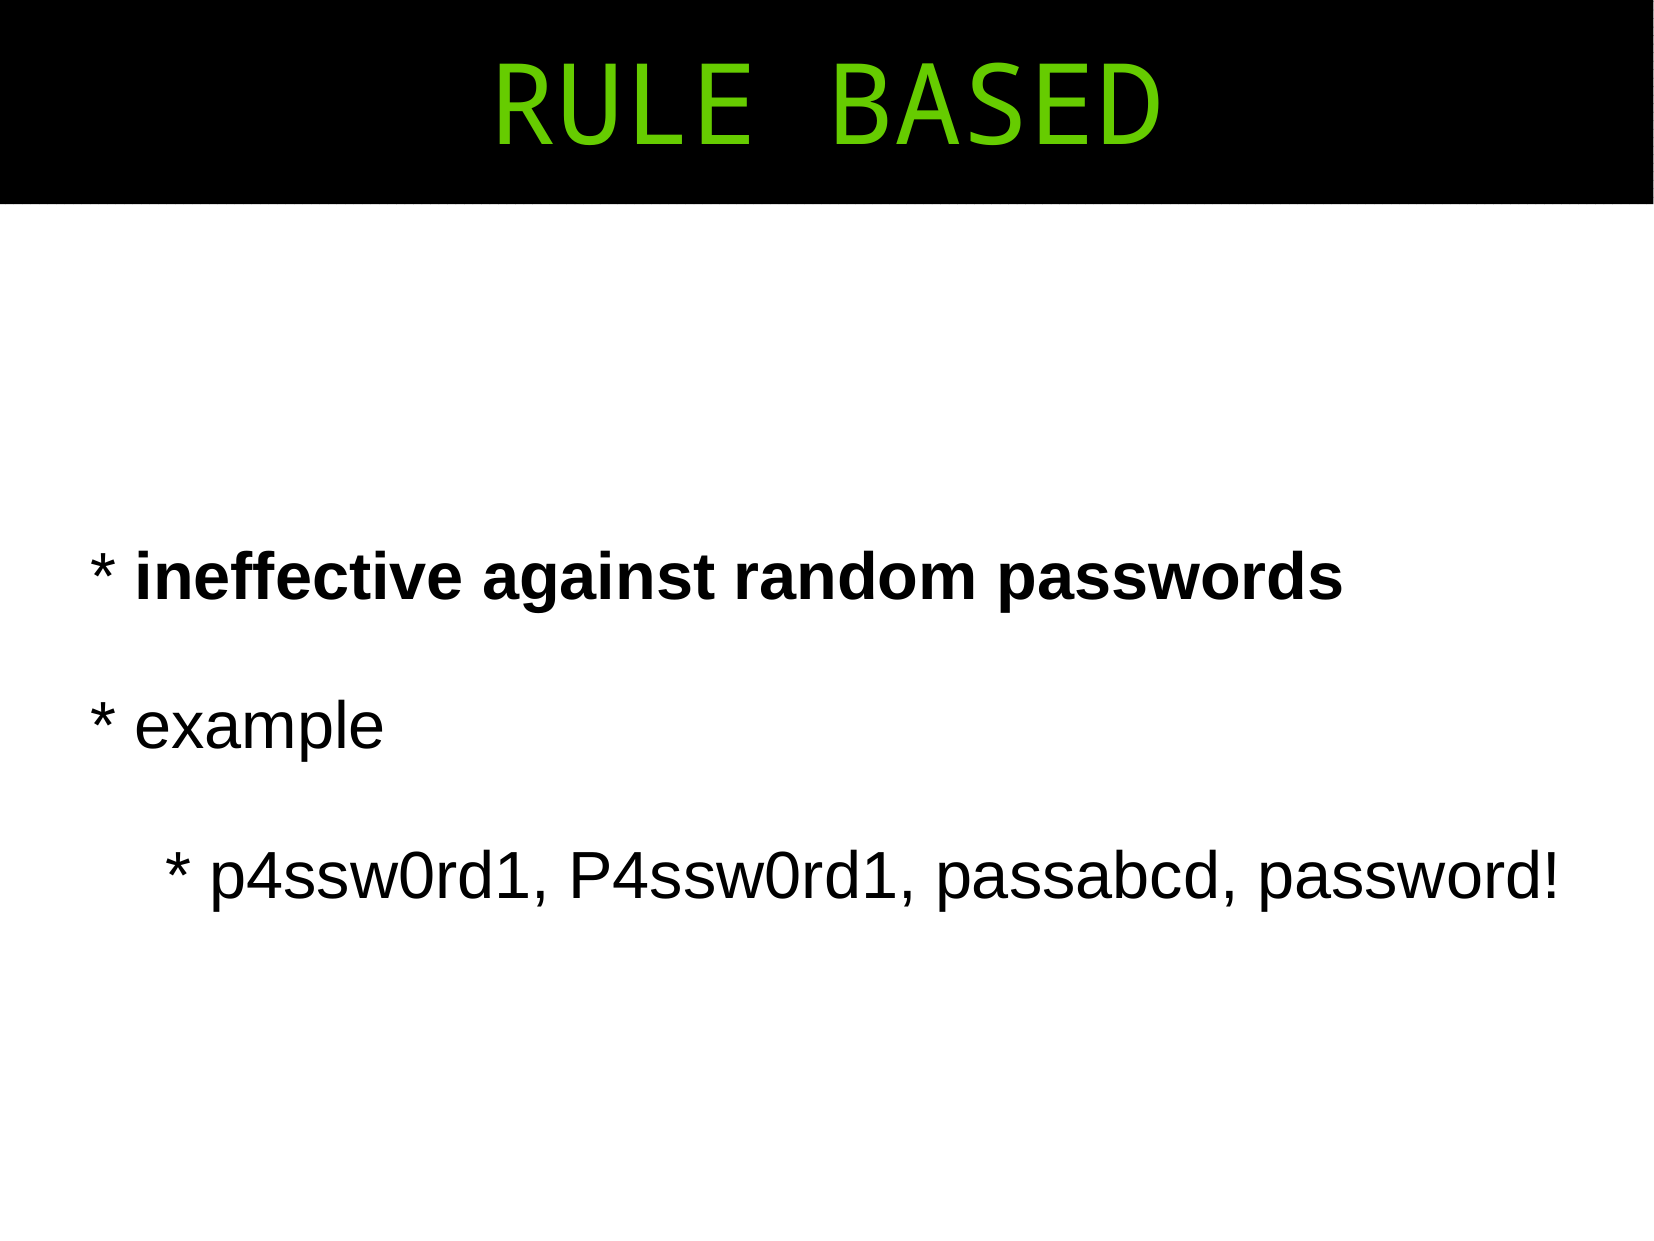

# RULE BASED
* ineffective against random passwords
* example
	* p4ssw0rd1, P4ssw0rd1, passabcd, password!